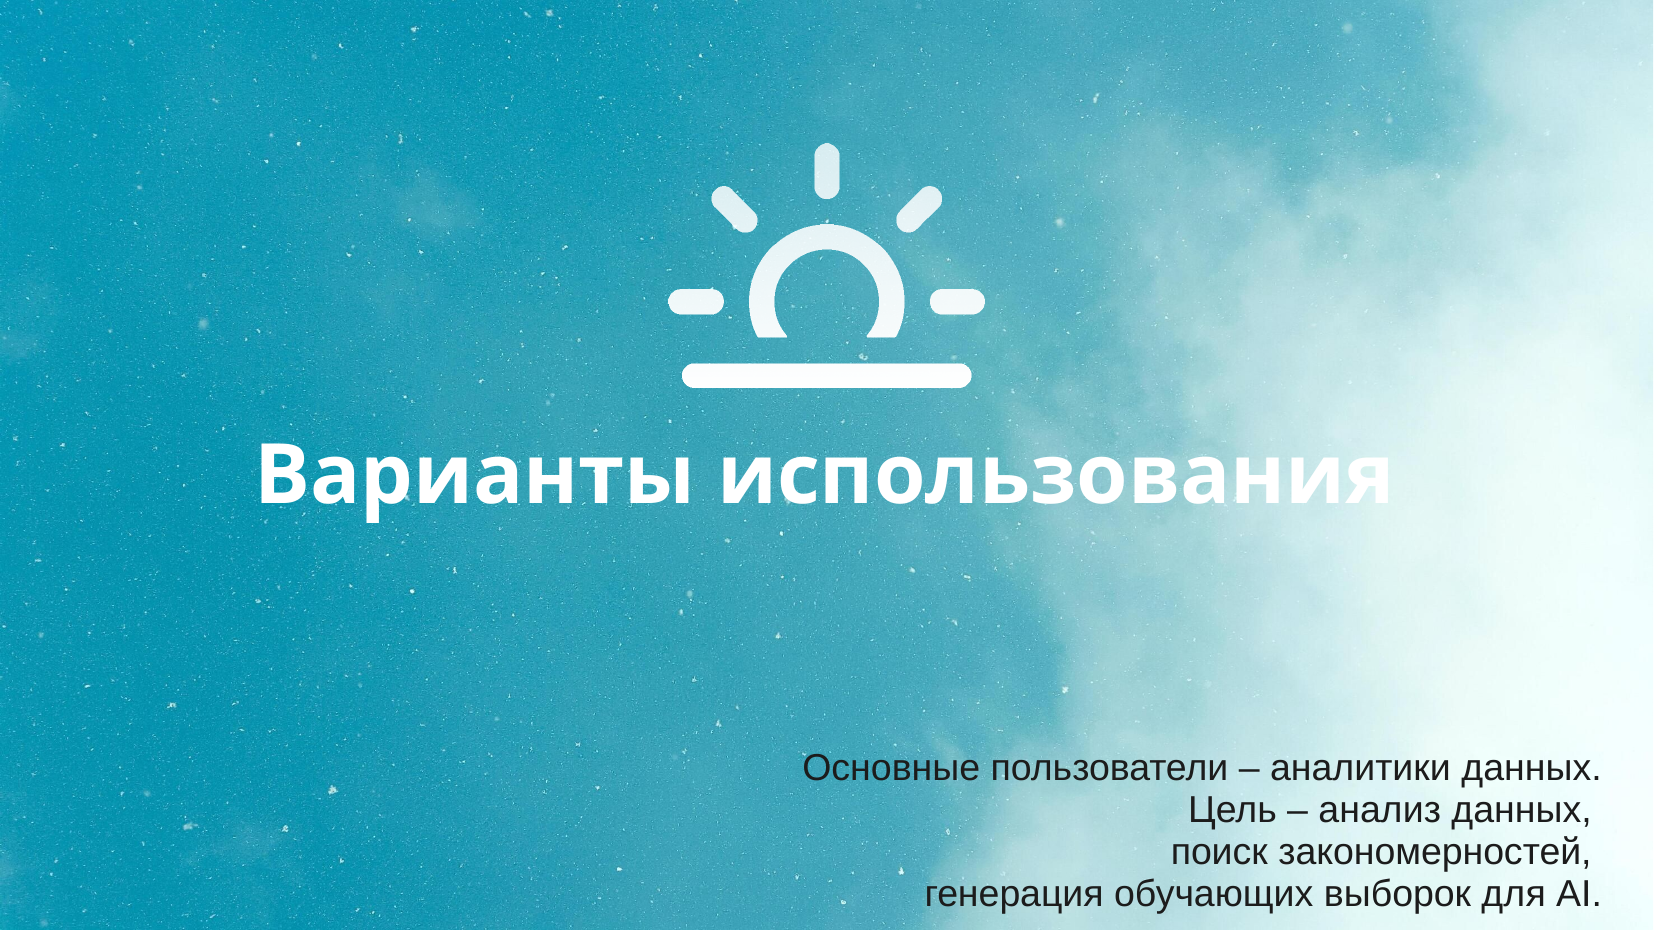

# Варианты использования
Основные пользователи – аналитики данных.
Цель – анализ данных,
поиск закономерностей,
генерация обучающих выборок для AI.